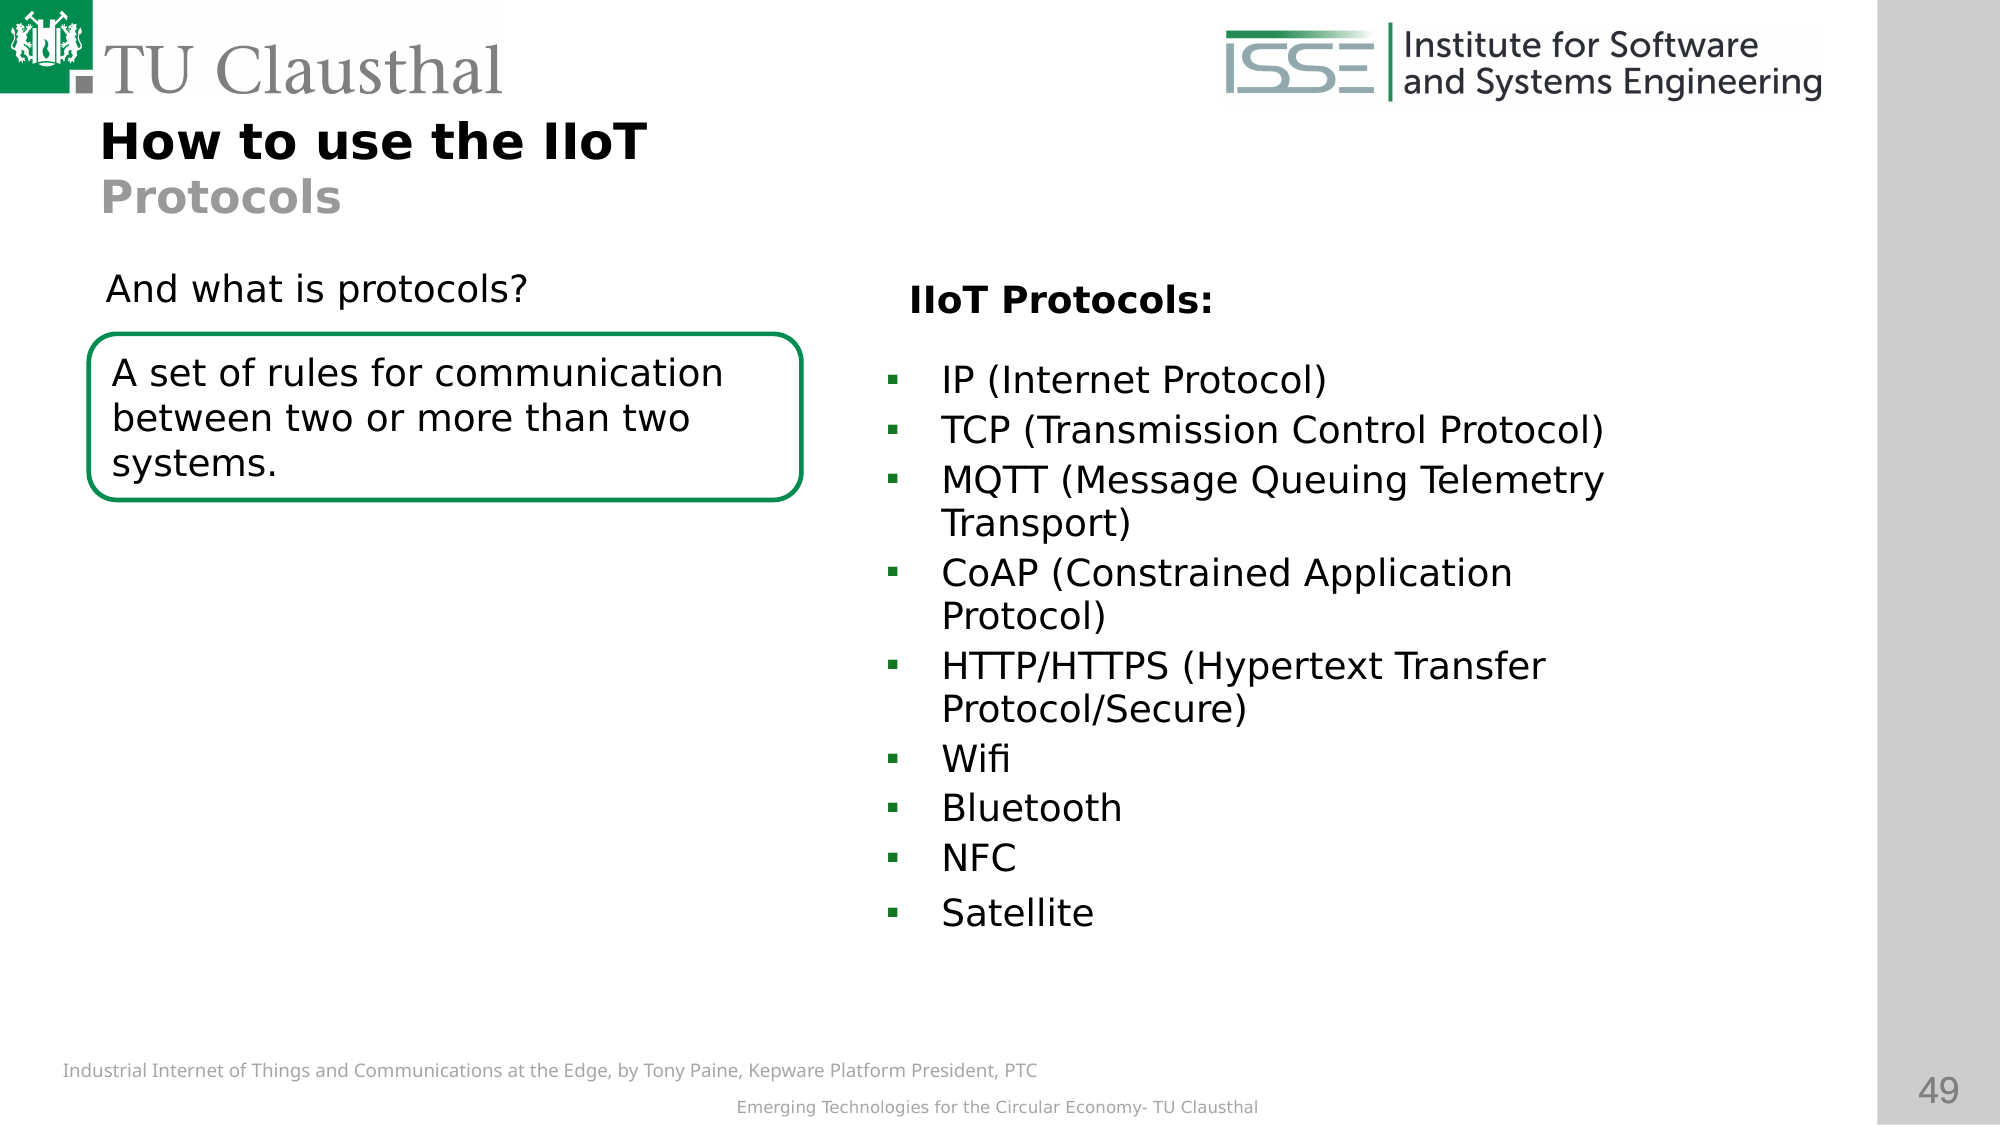

# How to use the IIoT Protocols
And what is protocols?
IP (Internet Protocol)
TCP (Transmission Control Protocol)
MQTT (Message Queuing Telemetry Transport)
CoAP (Constrained Application Protocol)
HTTP/HTTPS (Hypertext Transfer Protocol/Secure)
Wifi
Bluetooth
NFC
Satellite
IIoT Protocols:
A set of rules for communication between two or more than two systems.
 Industrial Internet of Things and Communications at the Edge, by Tony Paine, Kepware Platform President, PTC